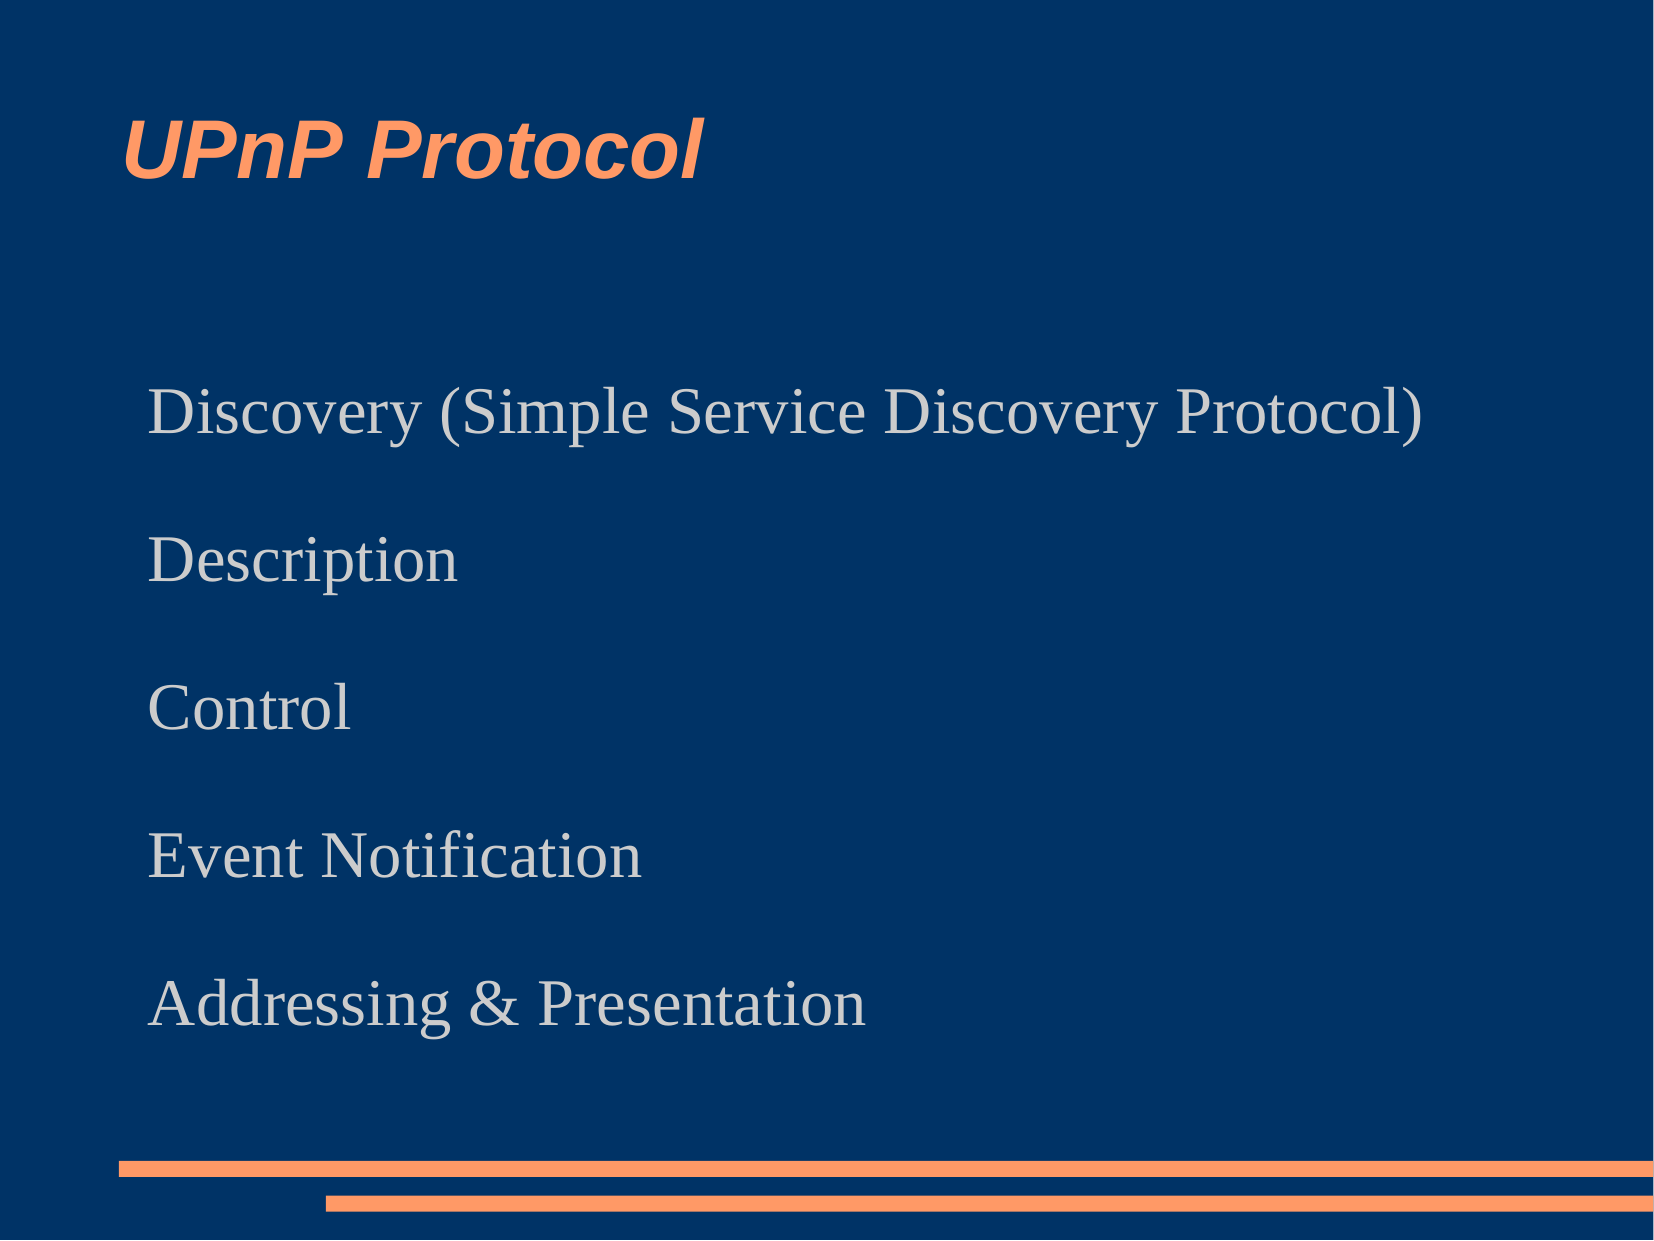

# UPnP Protocol
Discovery (Simple Service Discovery Protocol)
Description
Control
Event Notification
Addressing & Presentation